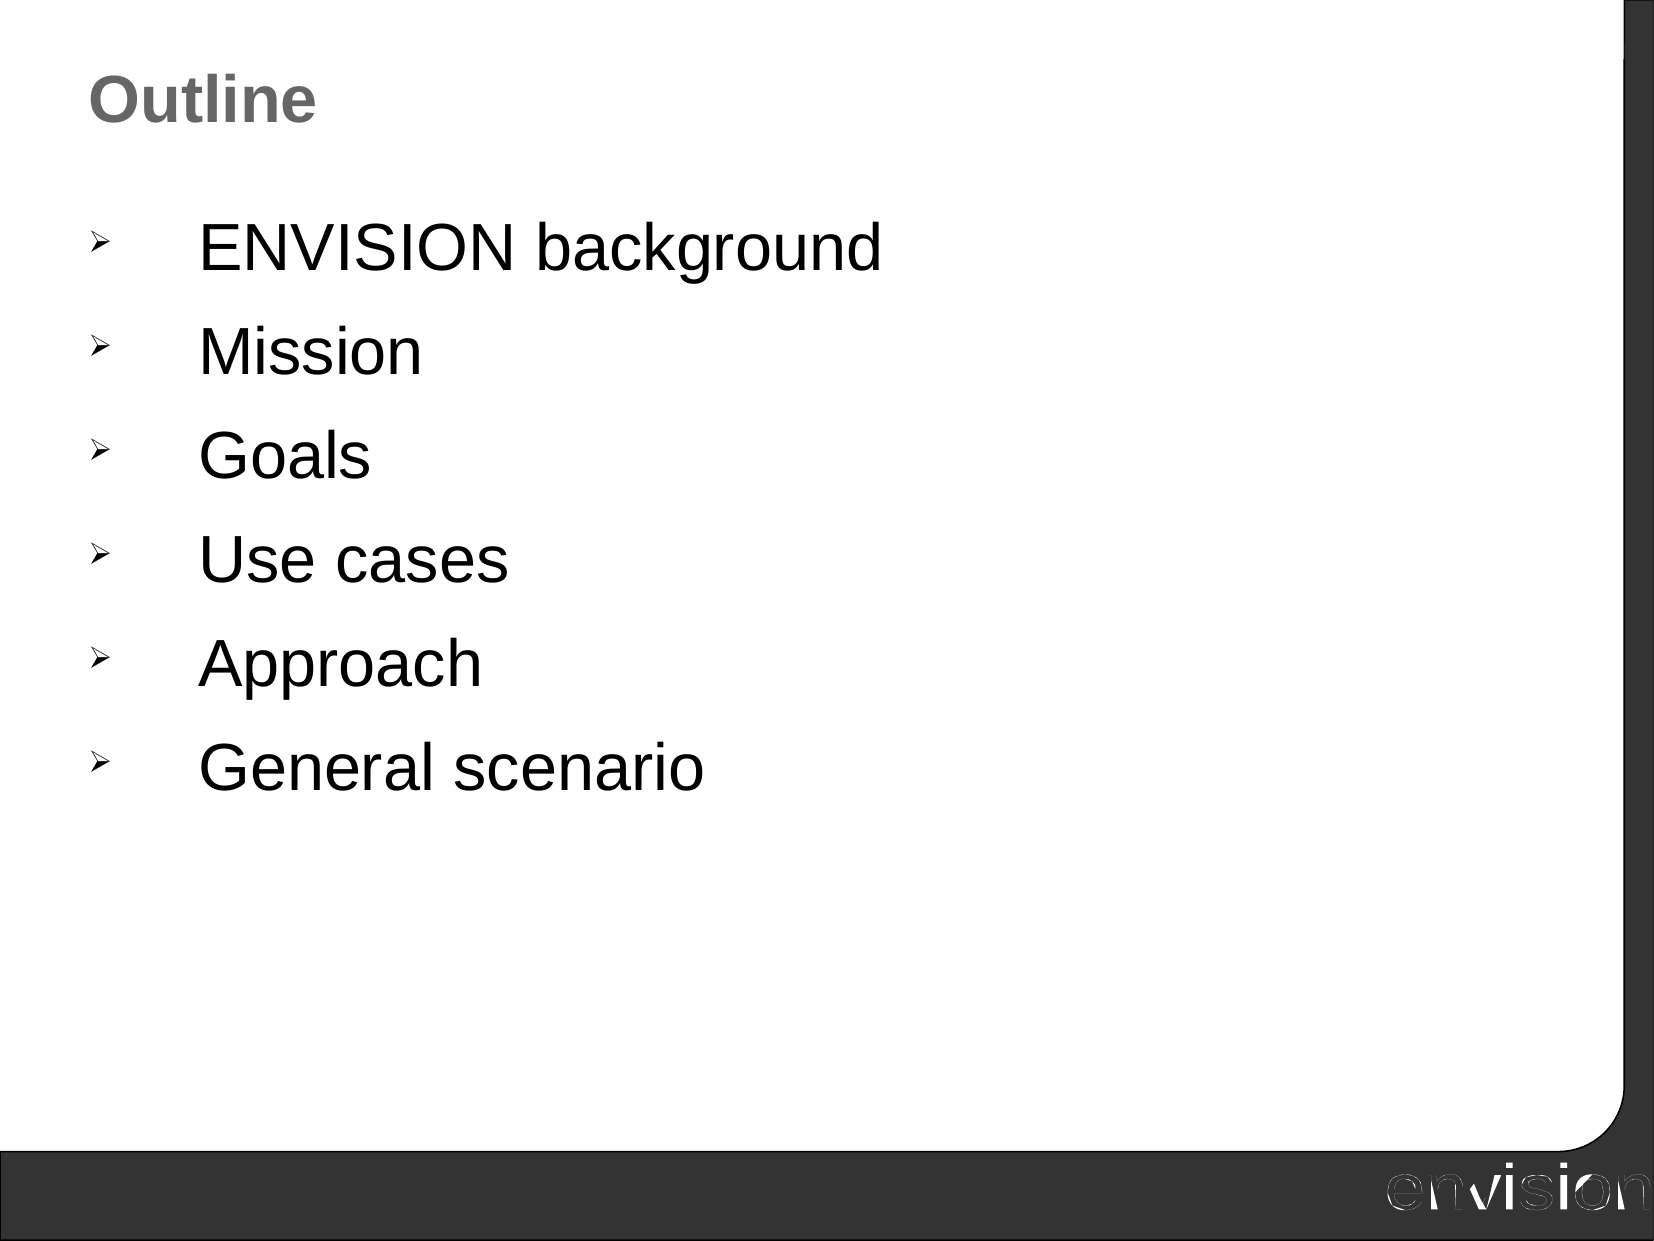

# Outline
ENVISION background
Mission
Goals
Use cases
Approach
General scenario